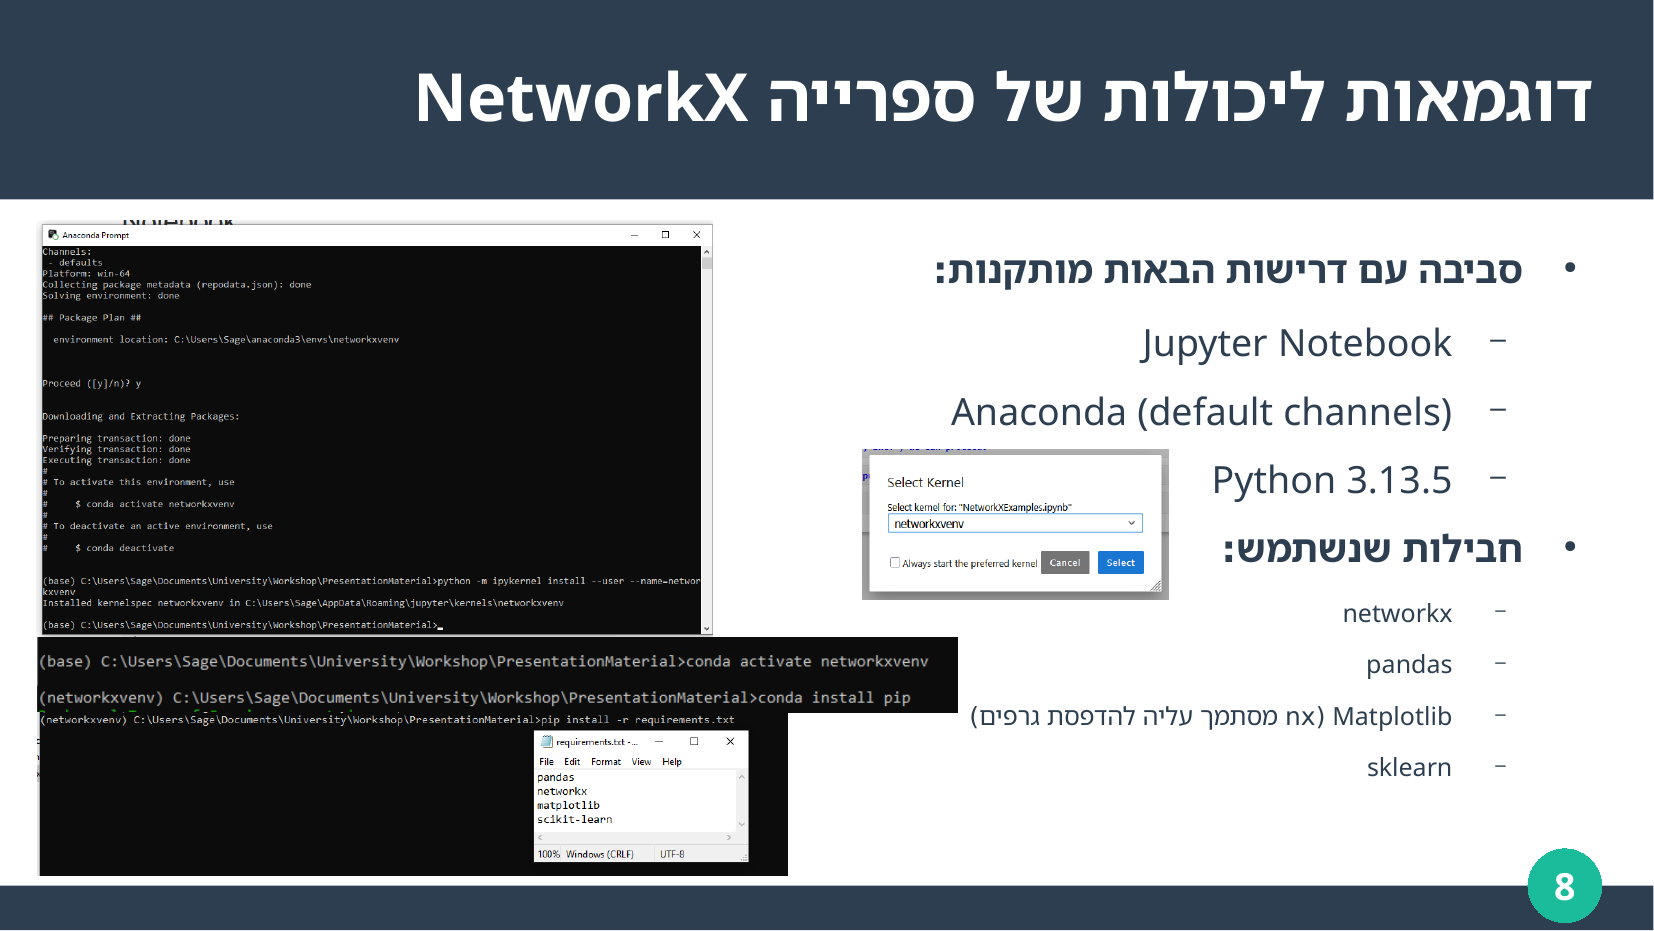

# דוגמאות ליכולות של ספרייה NetworkX
סביבה עם דרישות הבאות מותקנות:
Jupyter Notebook
Anaconda (default channels)
Python 3.13.5
חבילות שנשתמש:
networkx
pandas
Matplotlib (nx מסתמך עליה להדפסת גרפים)
sklearn
8